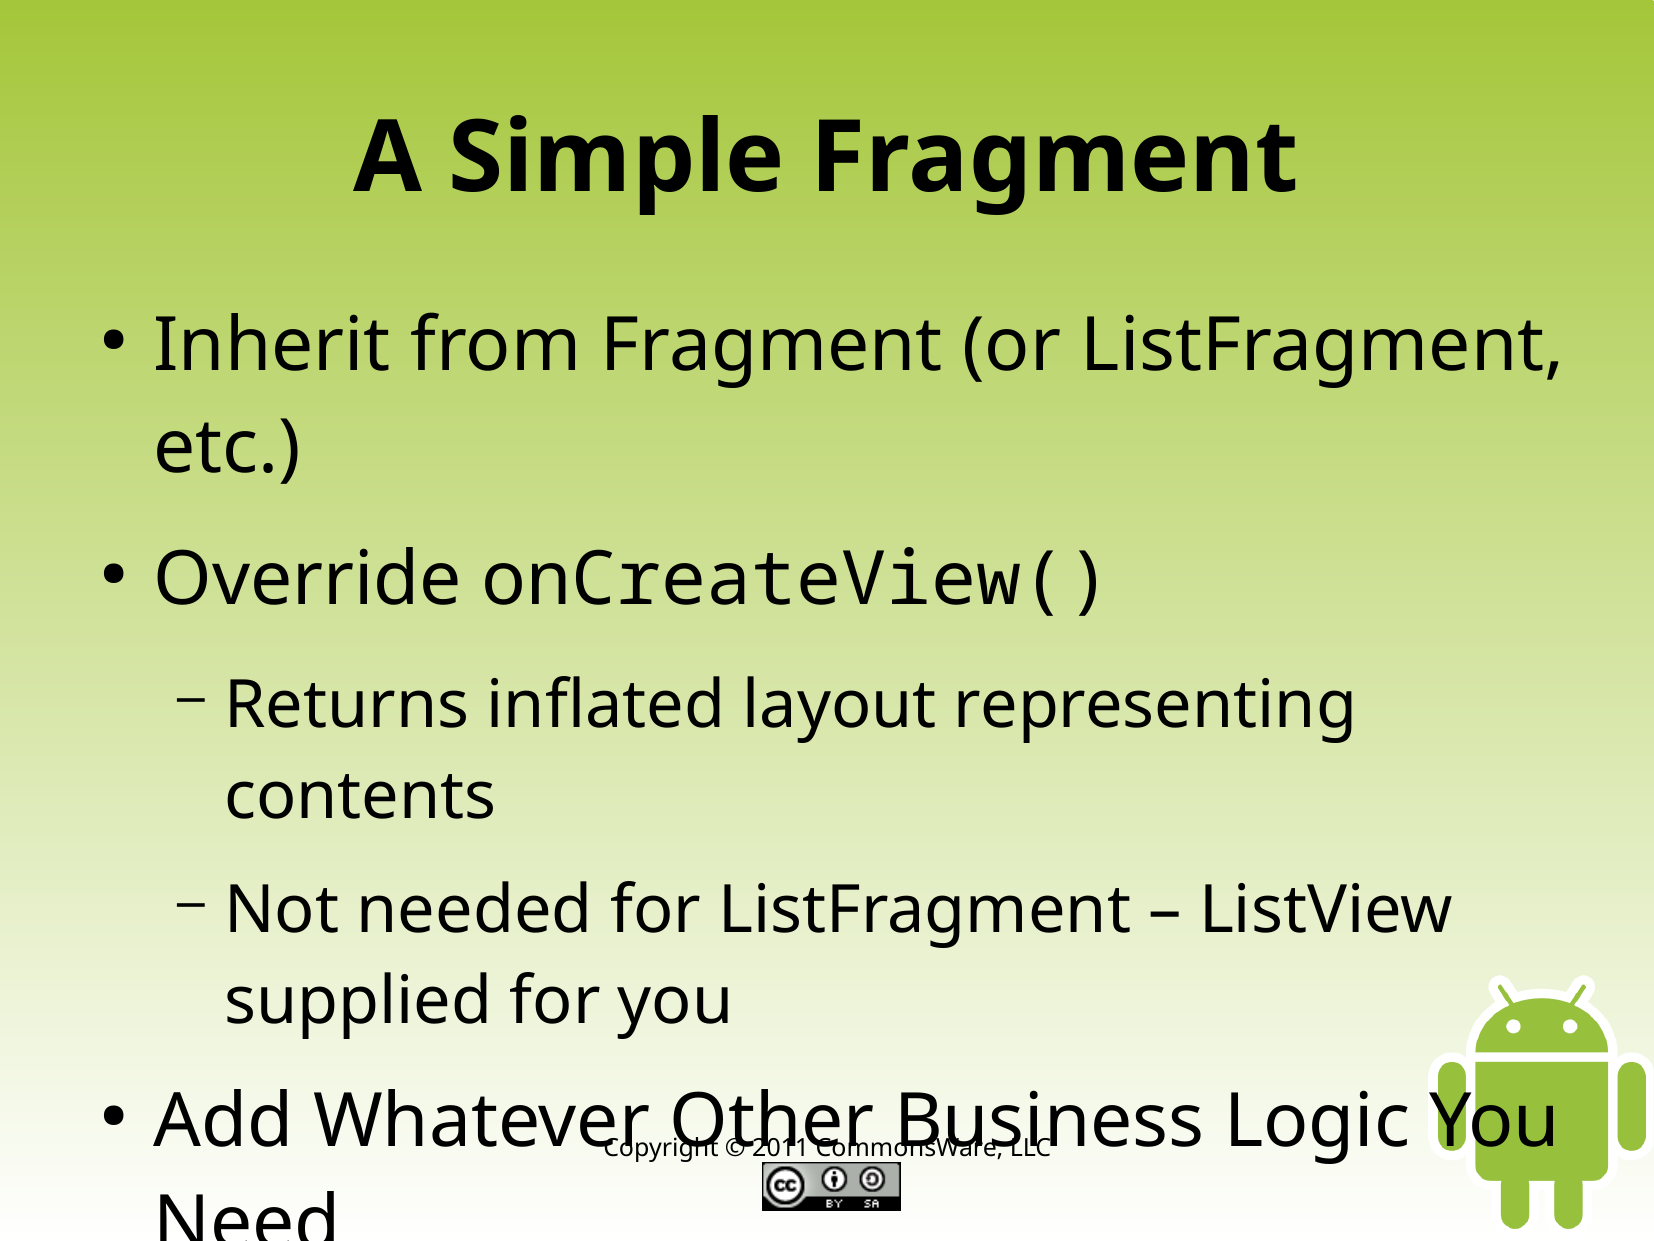

# A Simple Fragment
Inherit from Fragment (or ListFragment, etc.)
Override onCreateView()
Returns inflated layout representing contents
Not needed for ListFragment – ListView supplied for you
Add Whatever Other Business Logic You Need
Nothing else is mandatory for a fragment